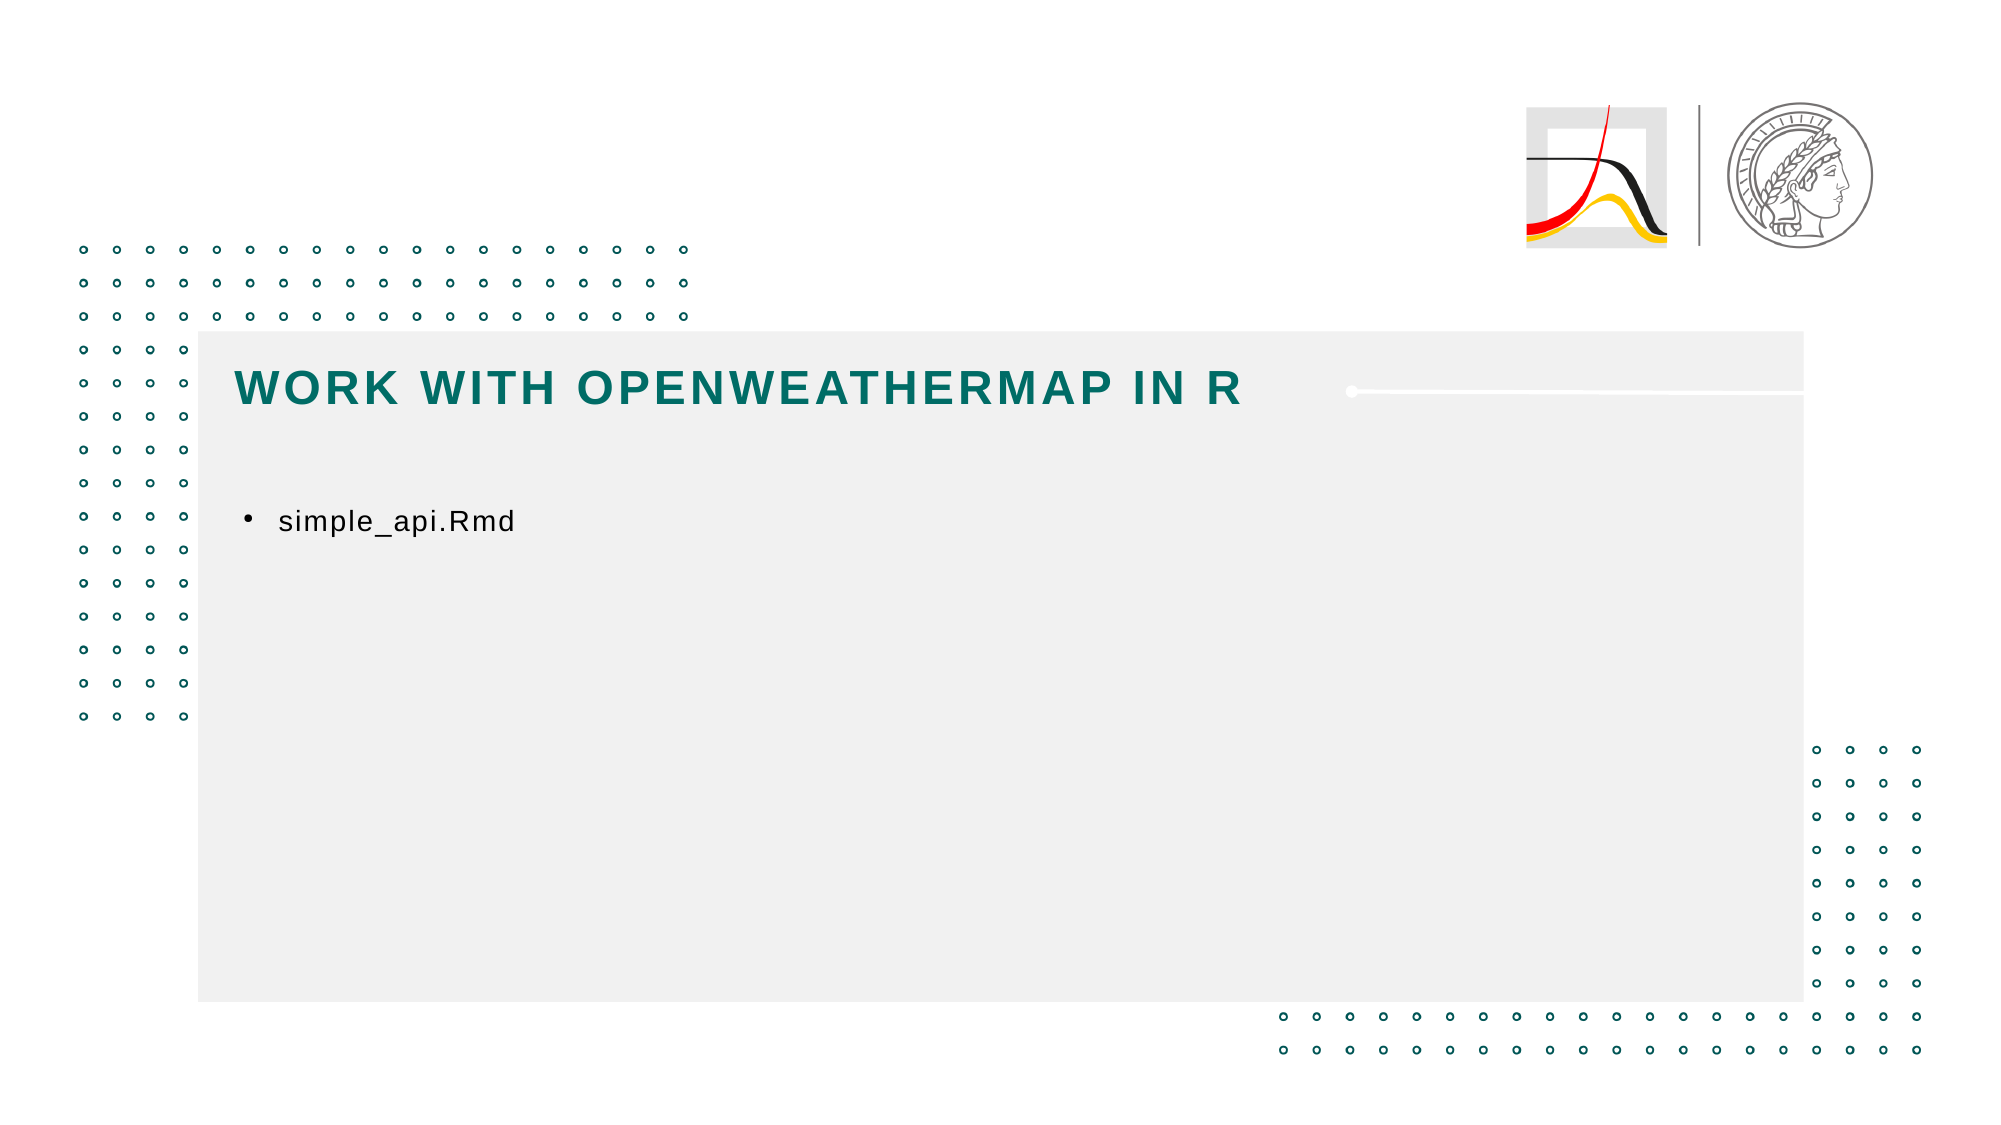

# Work with Openweathermap in R
simple_api.Rmd